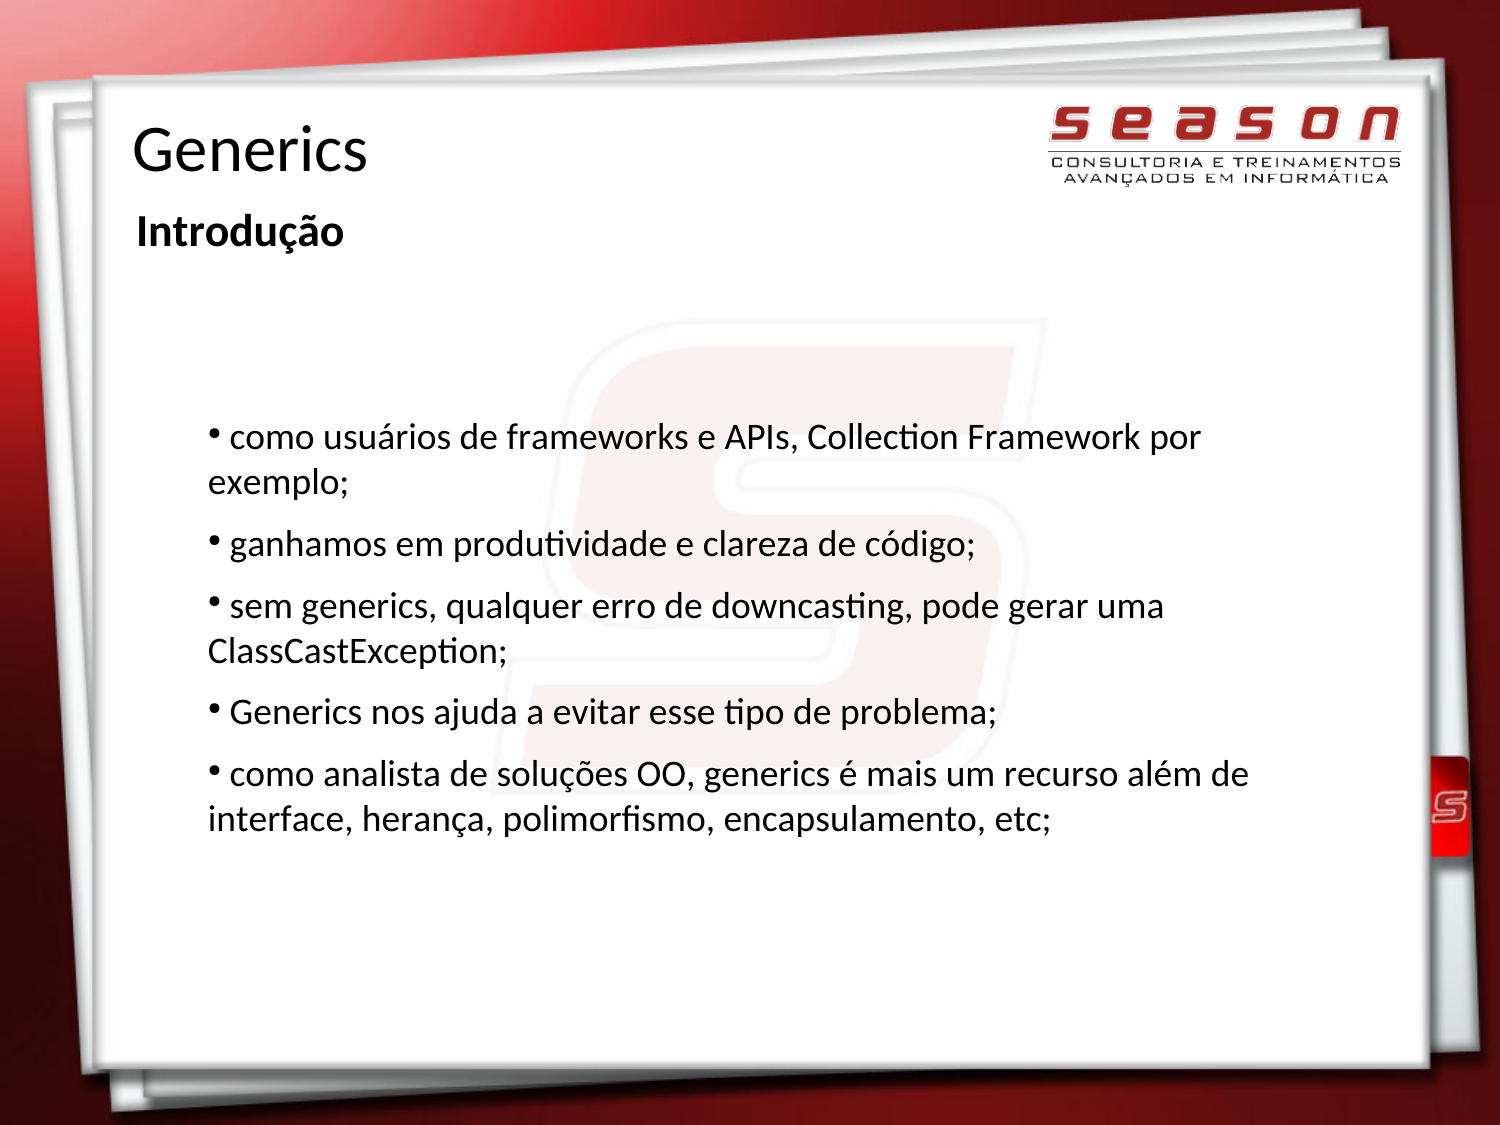

# Generics
Introdução
 como usuários de frameworks e APIs, Collection Framework por exemplo;
 ganhamos em produtividade e clareza de código;
 sem generics, qualquer erro de downcasting, pode gerar uma ClassCastException;
 Generics nos ajuda a evitar esse tipo de problema;
 como analista de soluções OO, generics é mais um recurso além de interface, herança, polimorfismo, encapsulamento, etc;